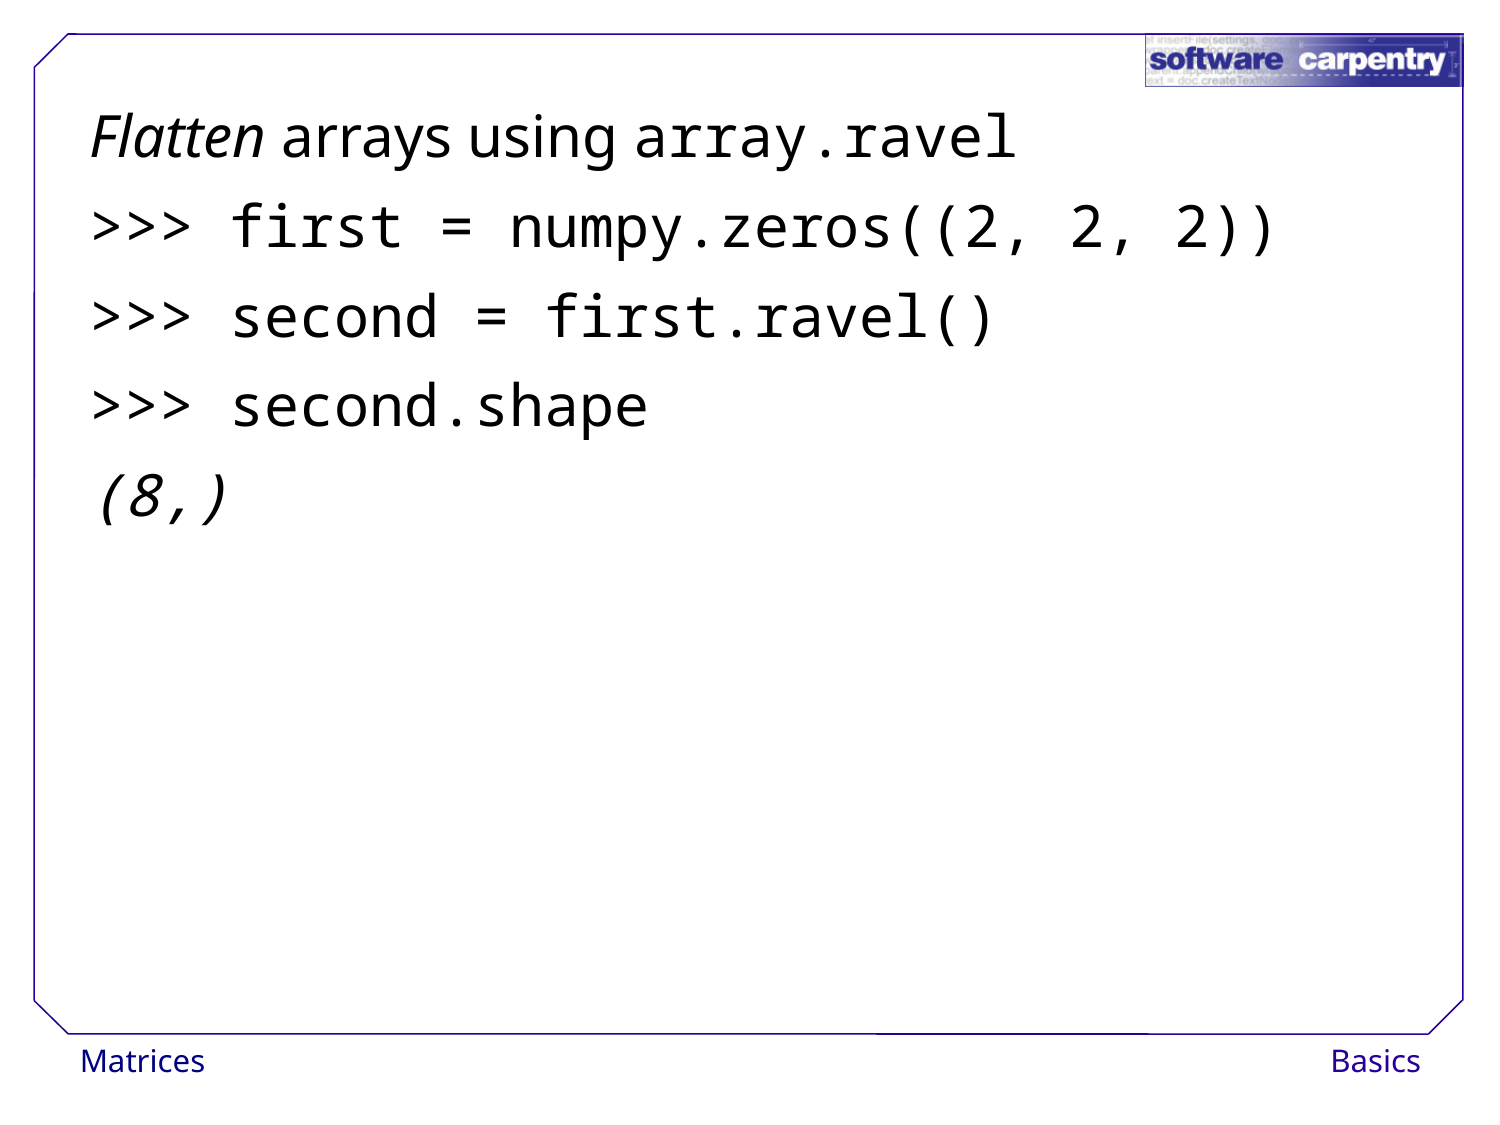

# Flatten arrays using array.ravel
>>> first = numpy.zeros((2, 2, 2))
>>> second = first.ravel()
>>> second.shape
(8,)